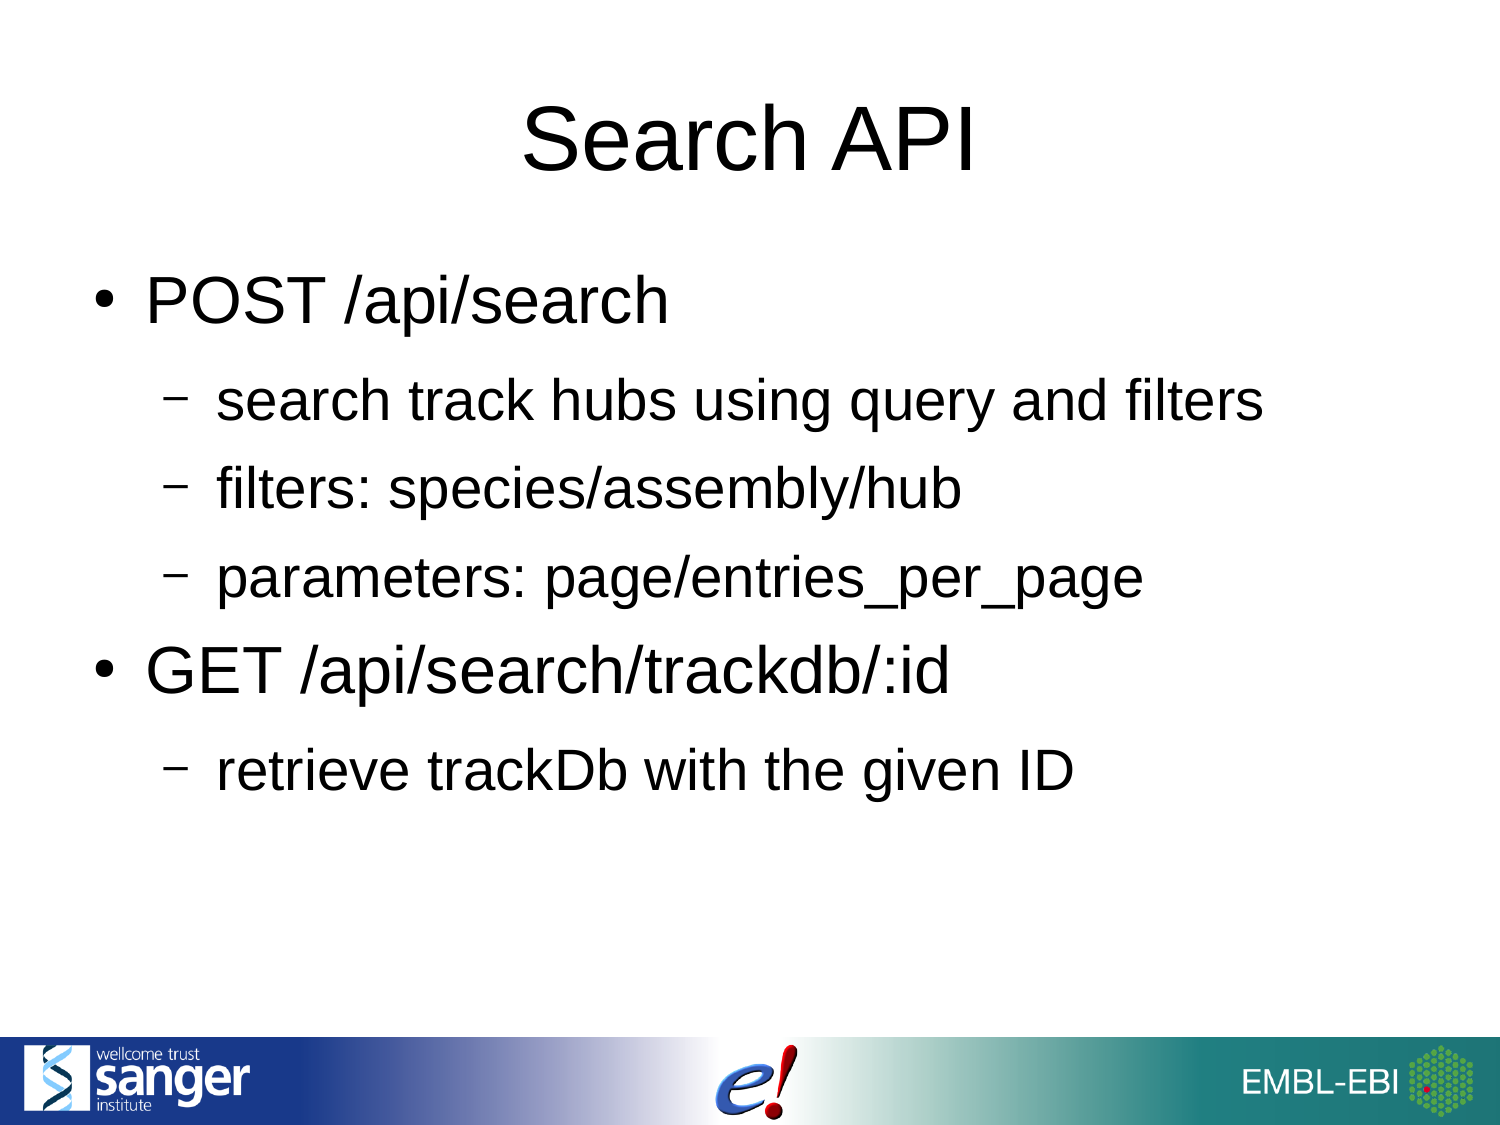

# Search API
POST /api/search
search track hubs using query and filters
filters: species/assembly/hub
parameters: page/entries_per_page
GET /api/search/trackdb/:id
retrieve trackDb with the given ID